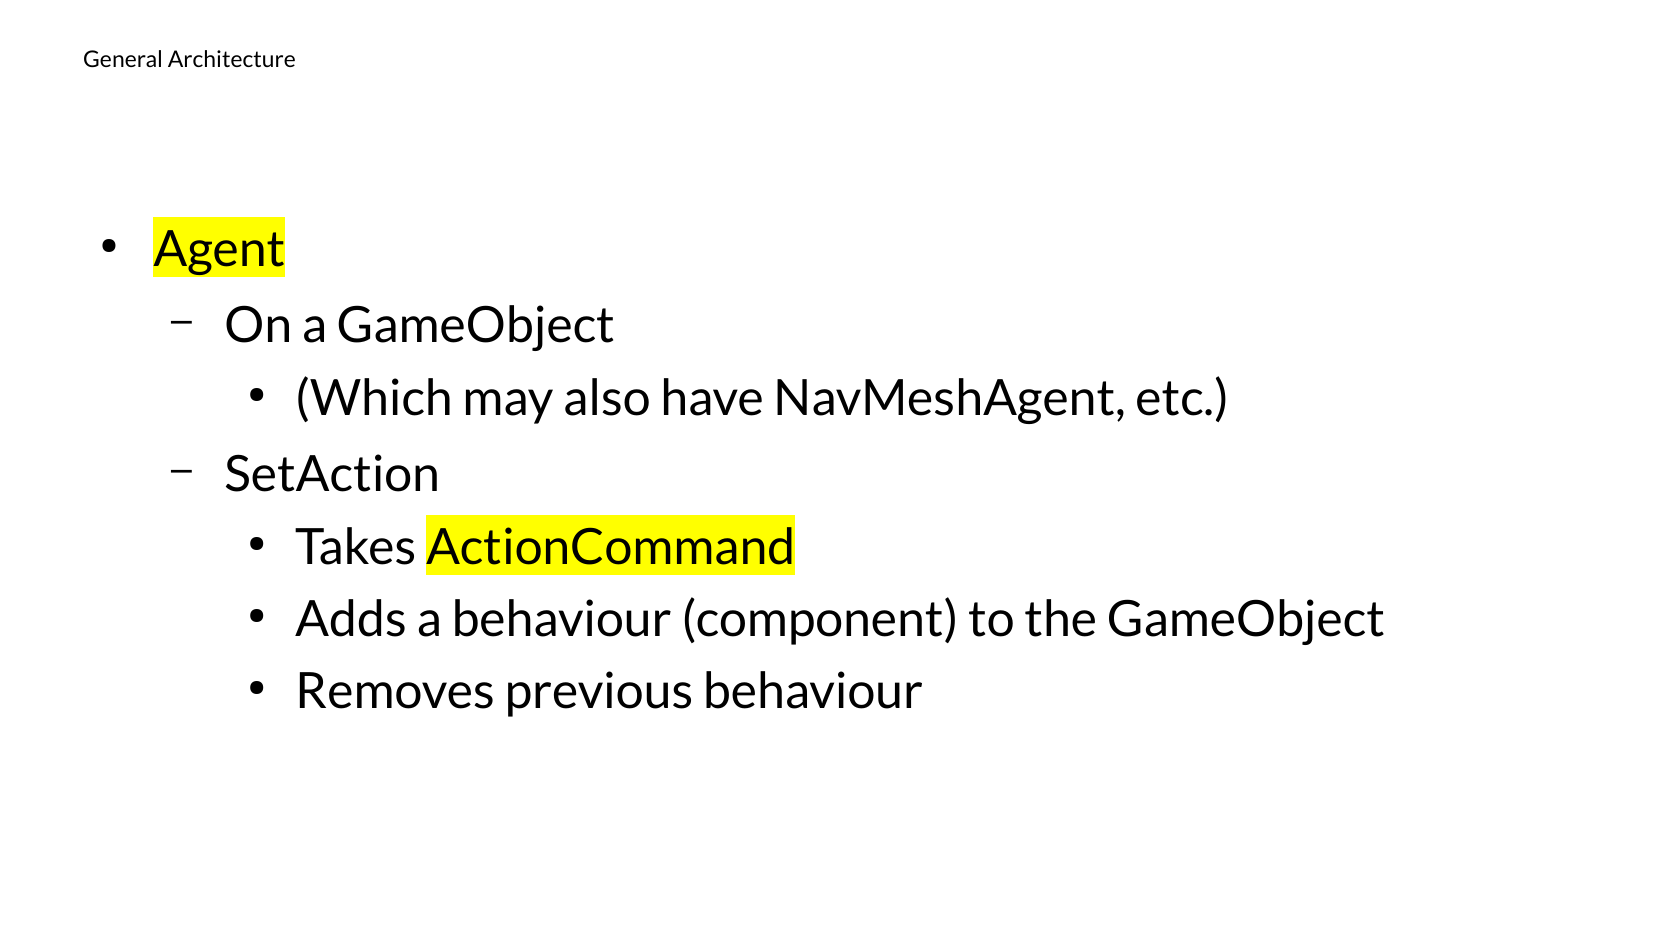

# General Architecture
Agent
On a GameObject
(Which may also have NavMeshAgent, etc.)
SetAction
Takes ActionCommand
Adds a behaviour (component) to the GameObject
Removes previous behaviour